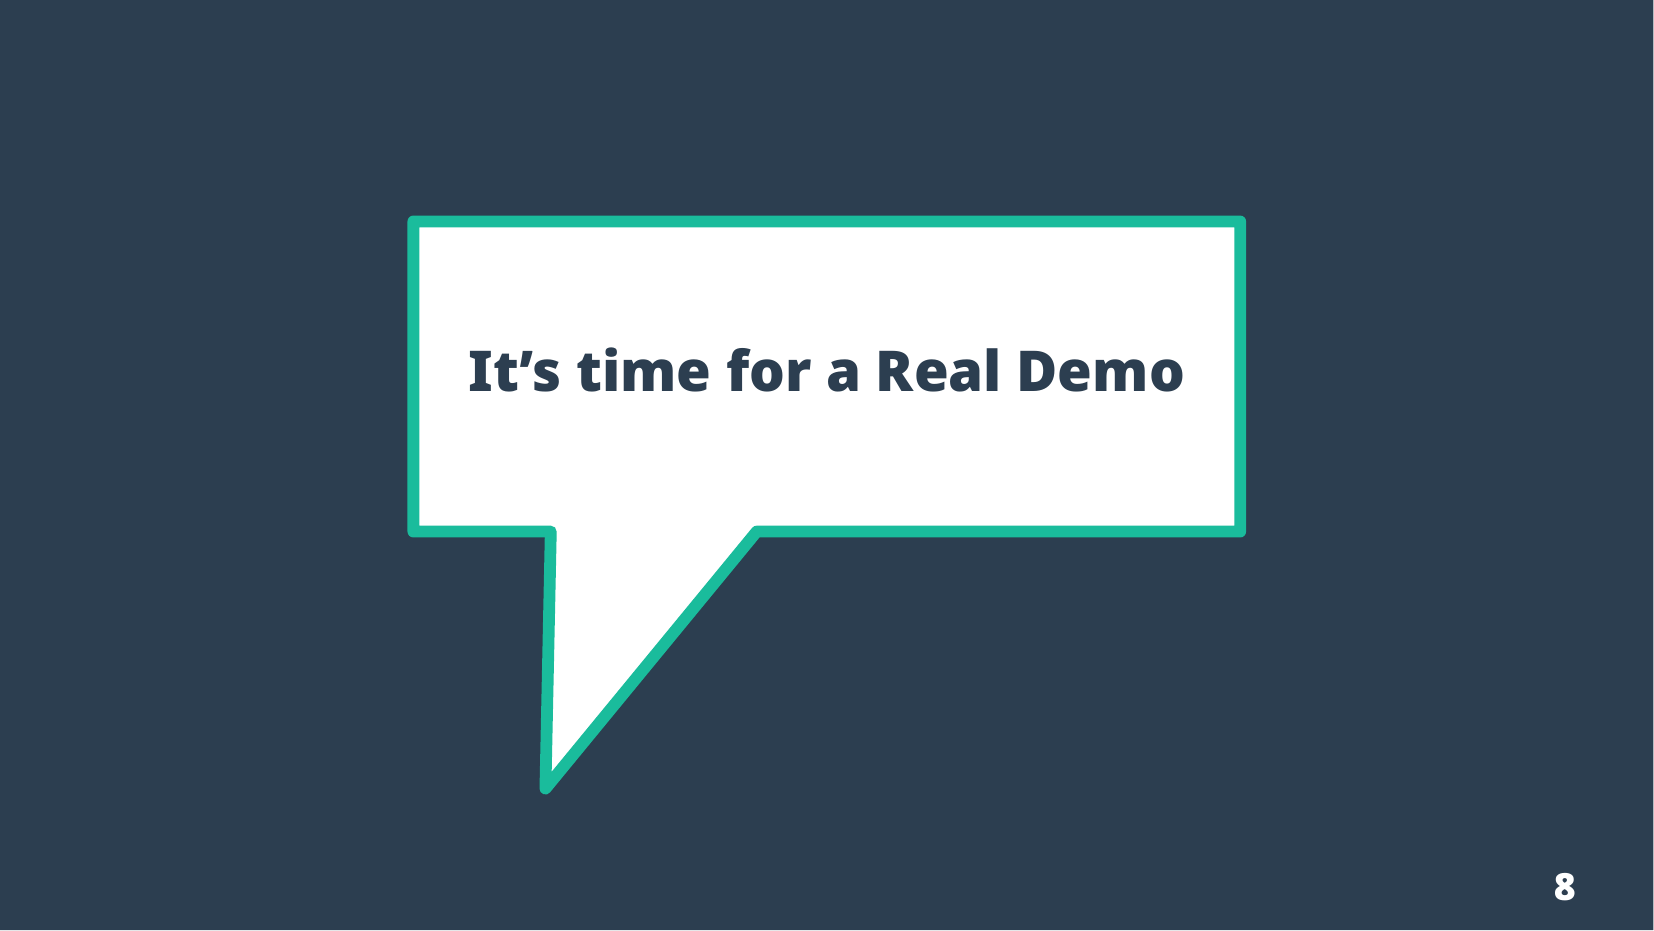

# It’s time for a Real Demo
8